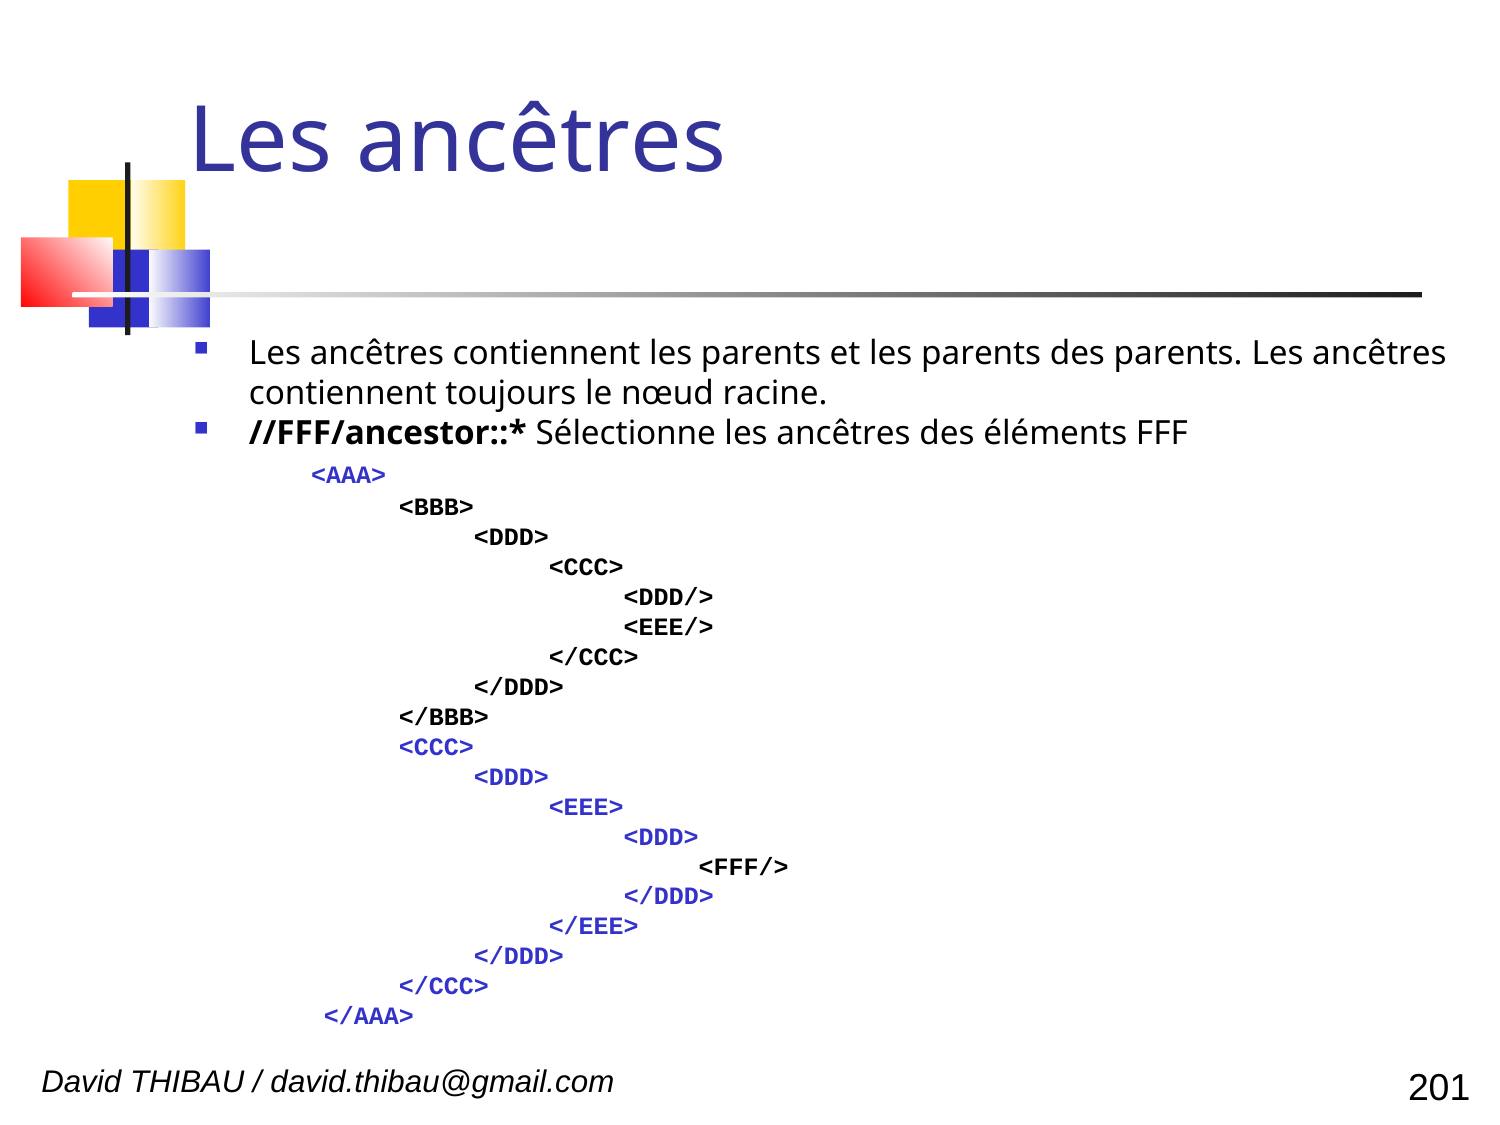

# Les ancêtres
Les ancêtres contiennent les parents et les parents des parents. Les ancêtres contiennent toujours le nœud racine.
//FFF/ancestor::* Sélectionne les ancêtres des éléments FFF
     <AAA>
          <BBB>
               <DDD>
                    <CCC>
                         <DDD/>
                         <EEE/>
                    </CCC>
               </DDD>
          </BBB>
          <CCC>
               <DDD>
                    <EEE>
                         <DDD>
                              <FFF/>
                         </DDD>
                    </EEE>
               </DDD>
          </CCC>
     </AAA>